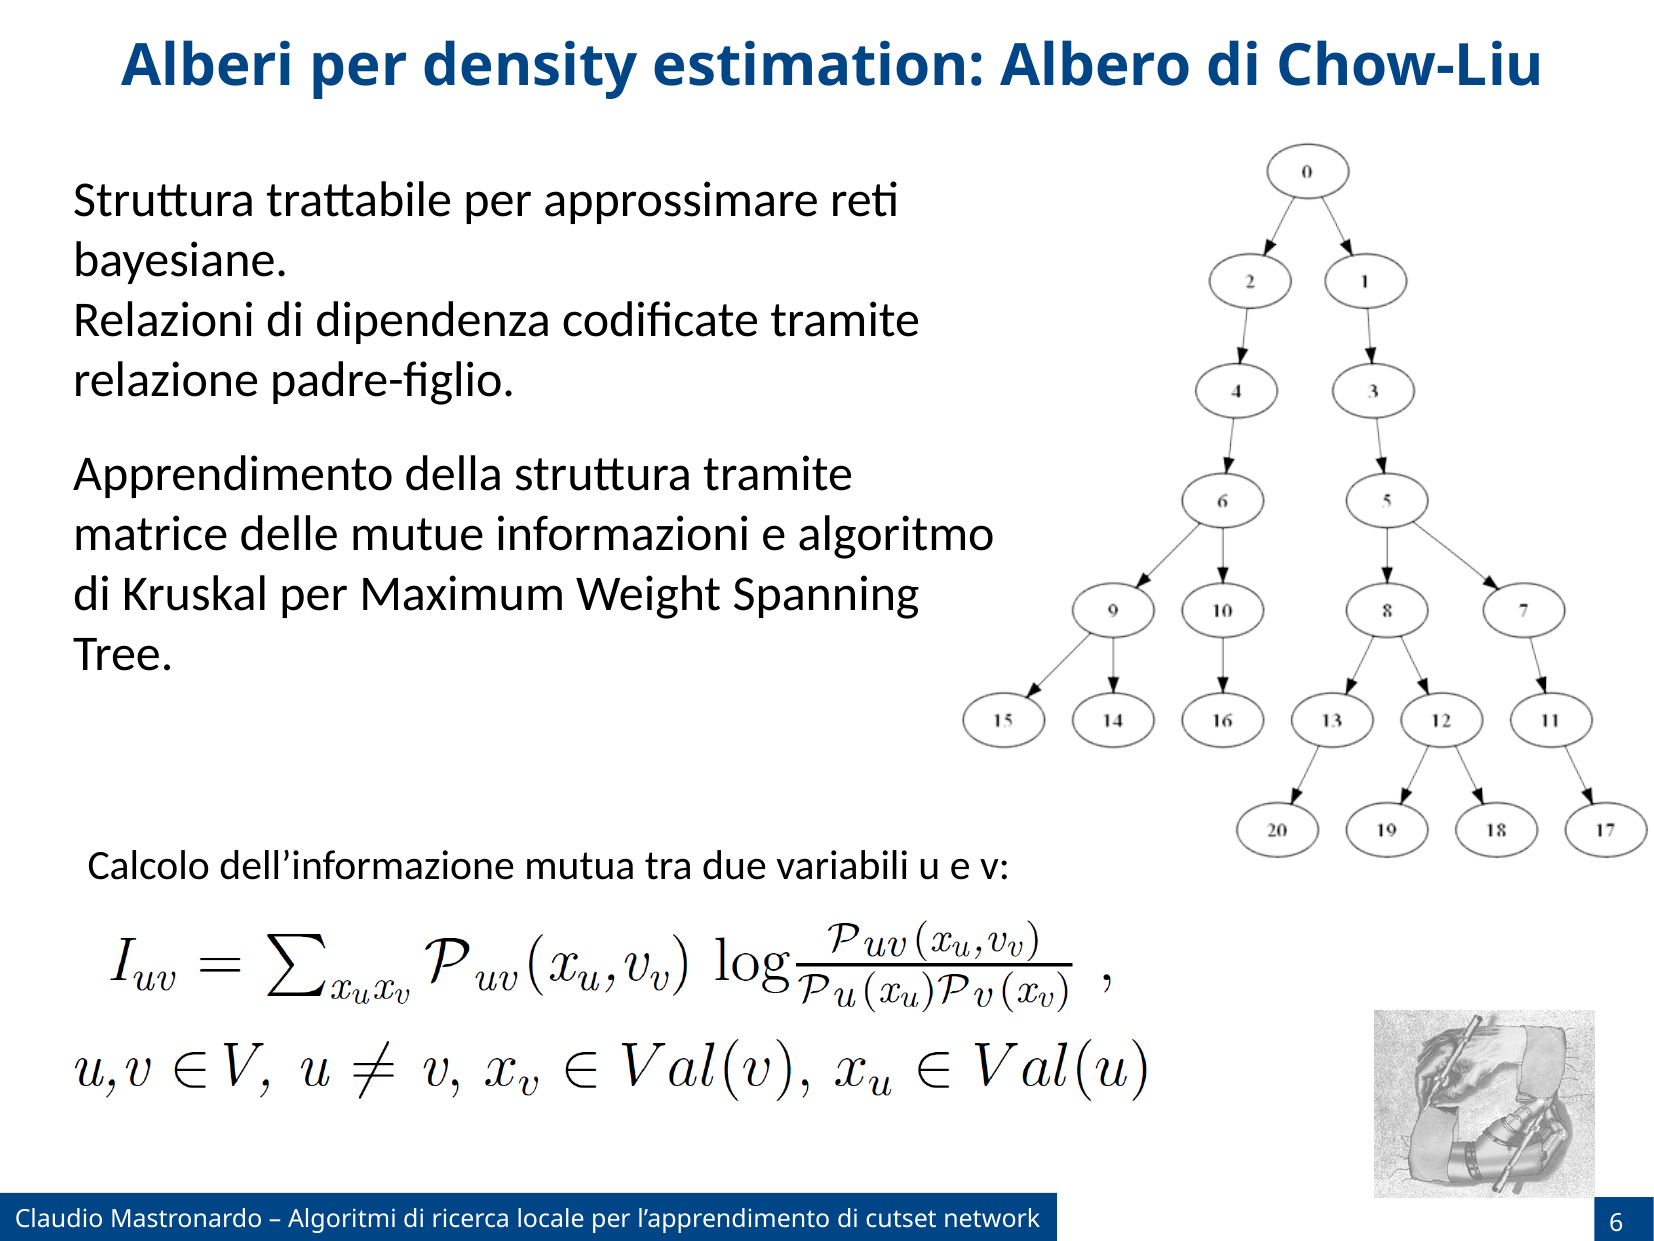

# Alberi per density estimation: Albero di Chow-Liu
Struttura trattabile per approssimare reti bayesiane.
Relazioni di dipendenza codificate tramite relazione padre-figlio.
Apprendimento della struttura tramite matrice delle mutue informazioni e algoritmo di Kruskal per Maximum Weight Spanning Tree.
Calcolo dell’informazione mutua tra due variabili u e v: